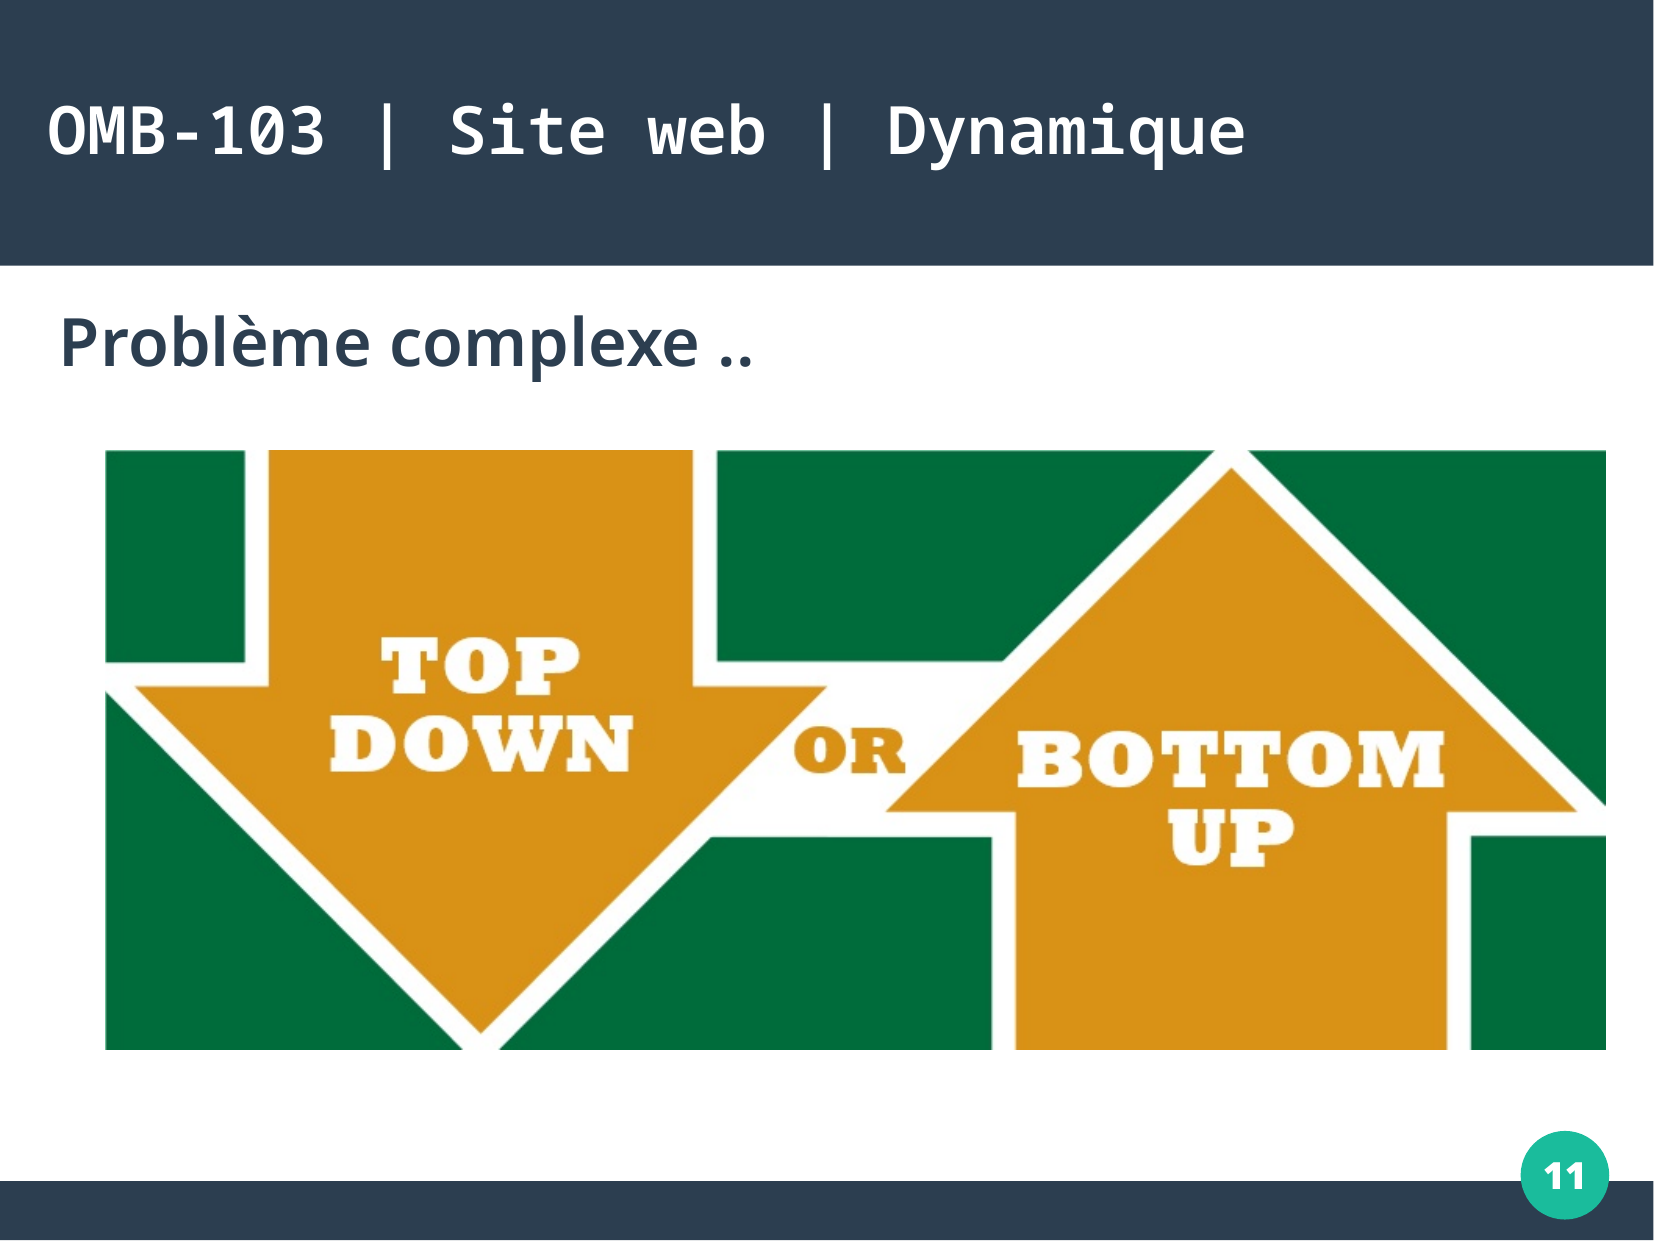

OMB-103 | Site web | Dynamique
# Problème complexe ..
11
Session 1